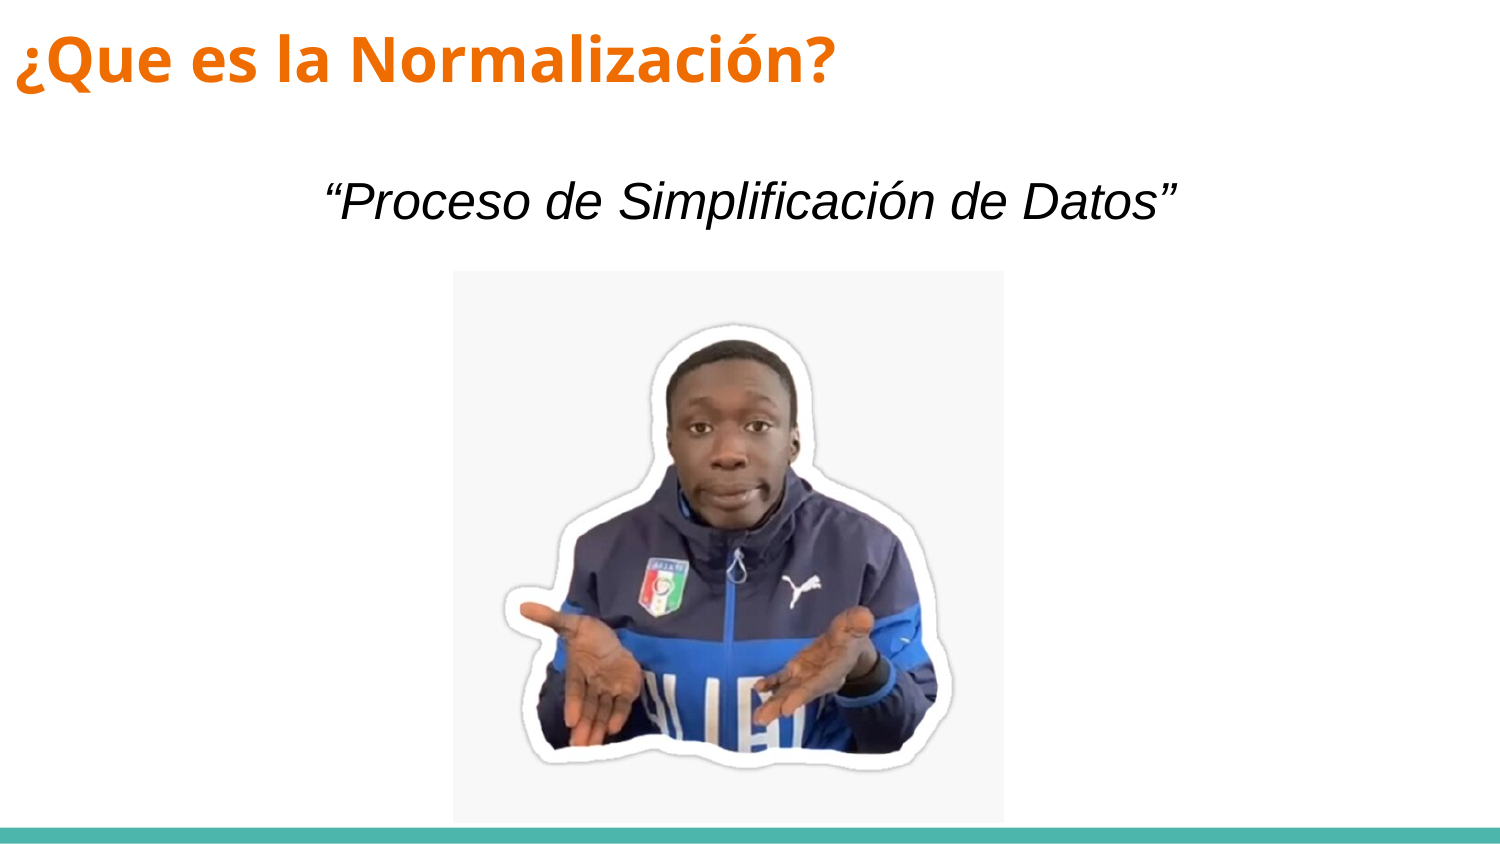

# ¿Que es la Normalización?
“Proceso de Simplificación de Datos”